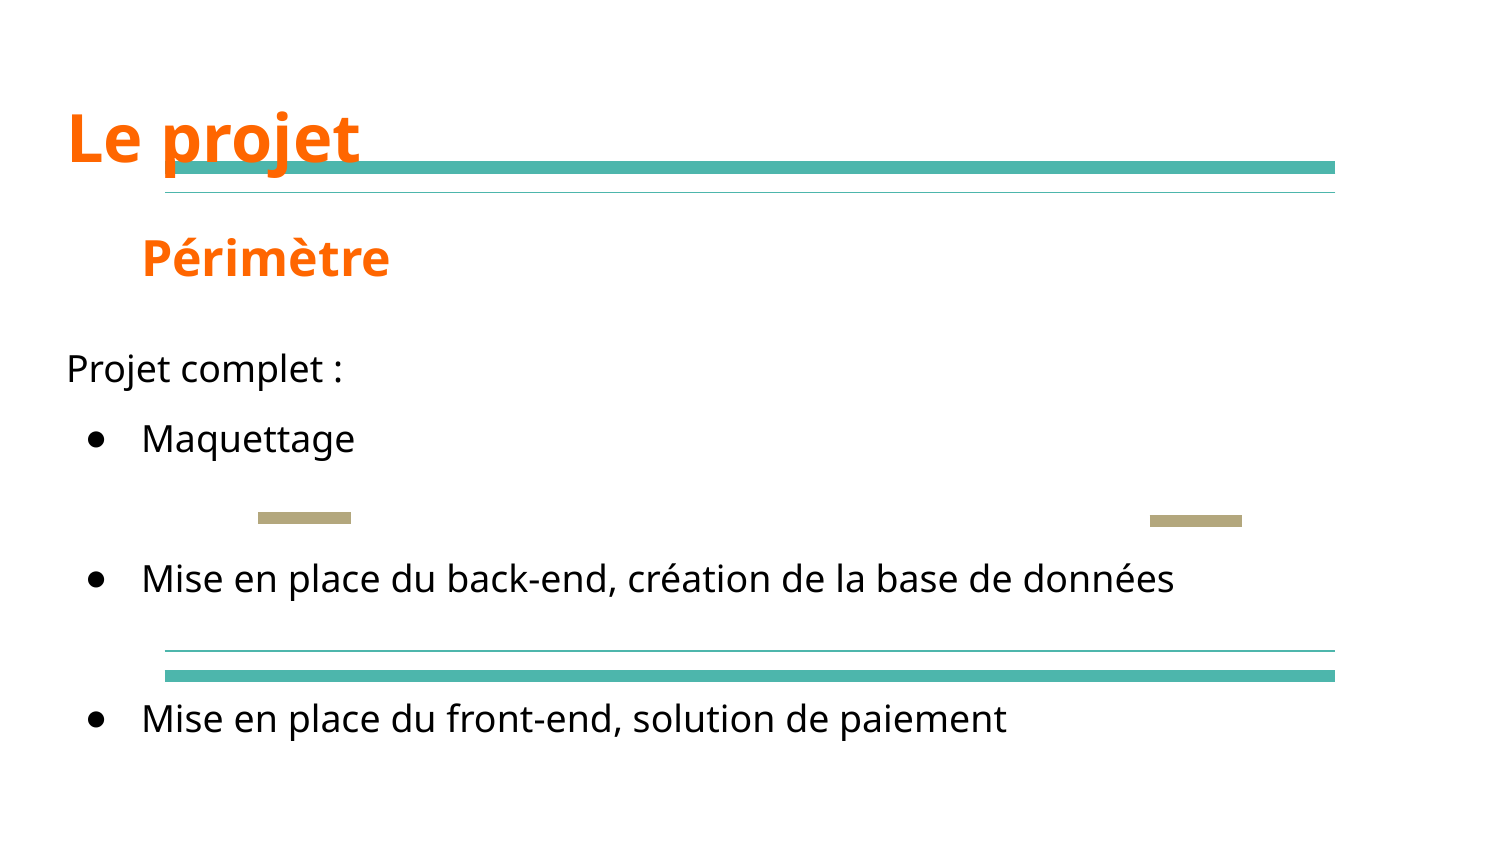

# Le projet
Périmètre
Projet complet :
Maquettage
Mise en place du back-end, création de la base de données
Mise en place du front-end, solution de paiement